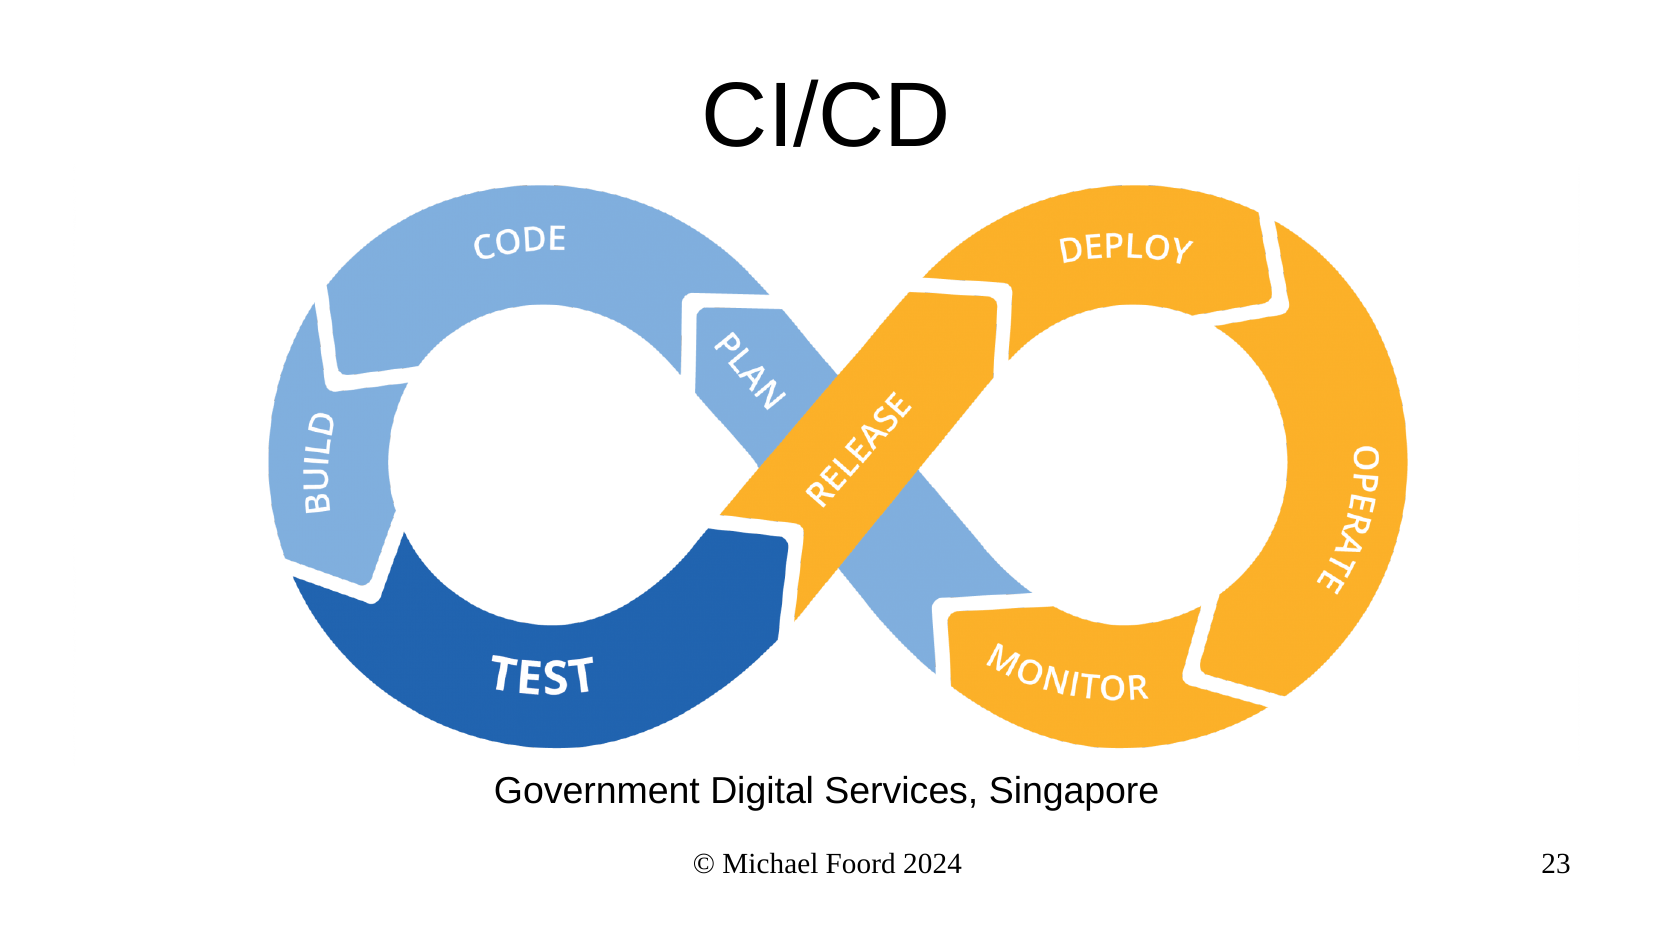

# CI/CD
Government Digital Services, Singapore
© Michael Foord 2024
23